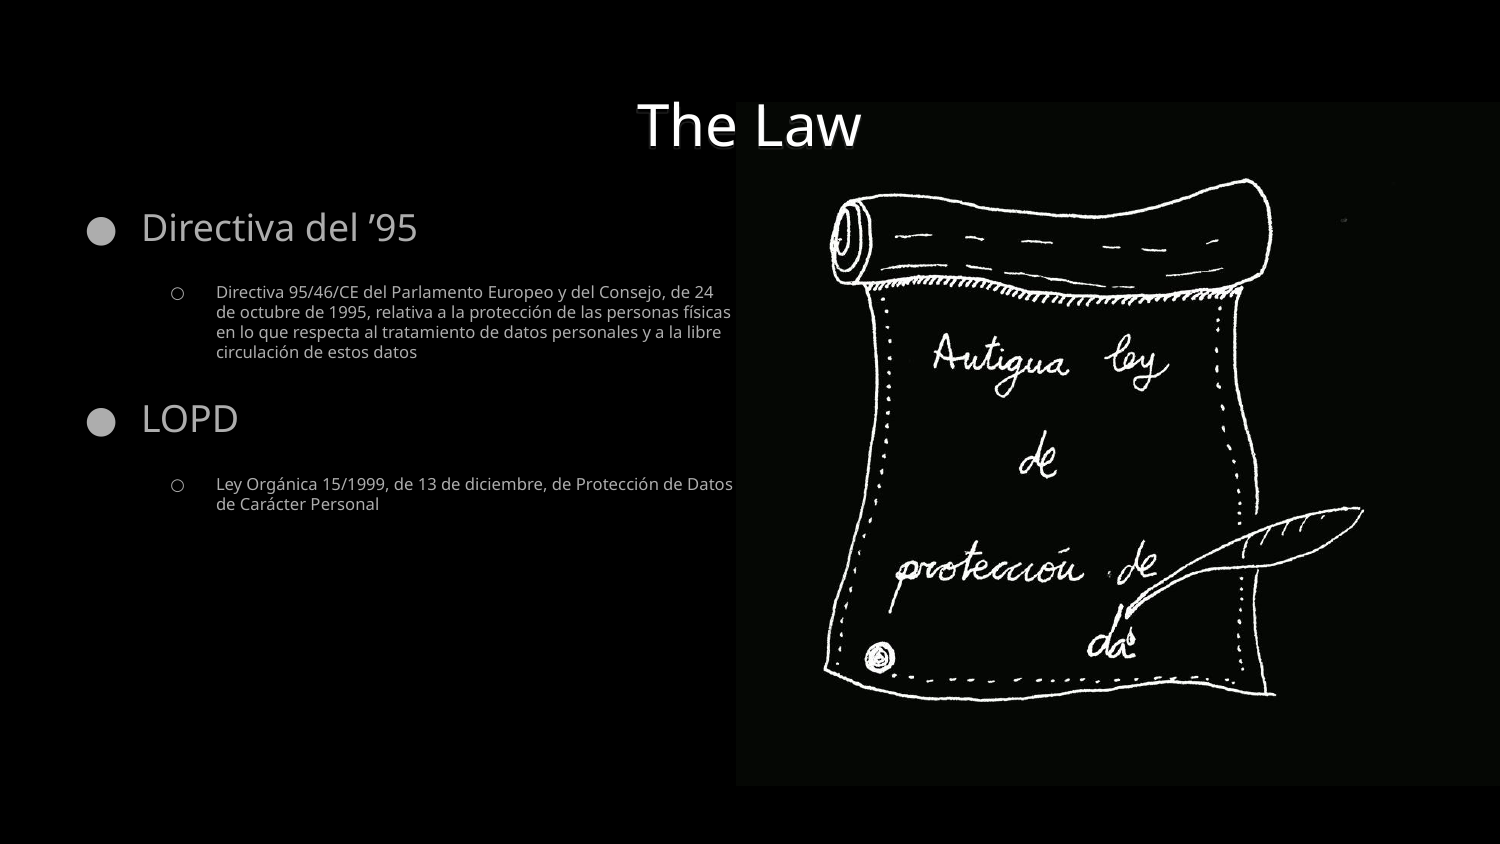

The Law
# Directiva del ’95
Directiva 95/46/CE del Parlamento Europeo y del Consejo, de 24 de octubre de 1995, relativa a la protección de las personas físicas en lo que respecta al tratamiento de datos personales y a la libre circulación de estos datos
LOPD
Ley Orgánica 15/1999, de 13 de diciembre, de Protección de Datos de Carácter Personal